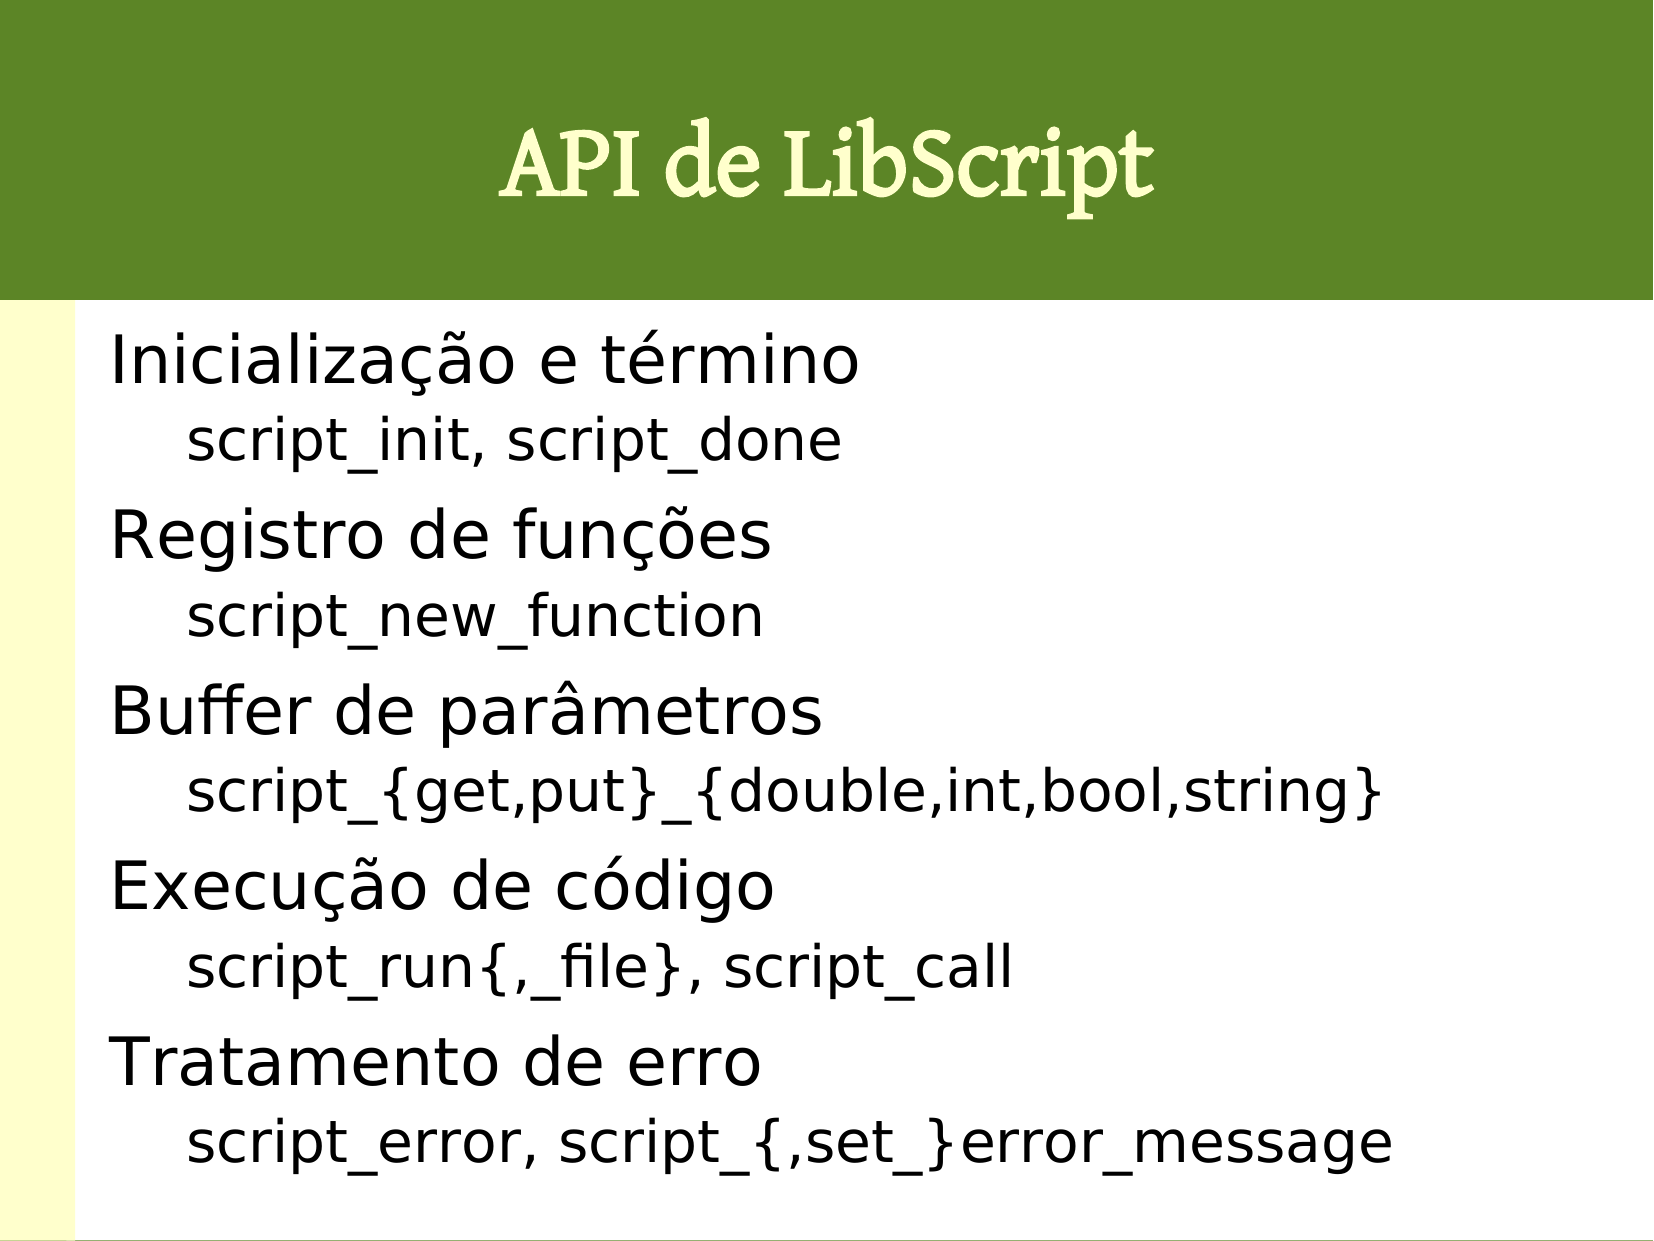

# API de LibScript
Inicialização e término
script_init, script_done
Registro de funções
script_new_function
Buffer de parâmetros
script_{get,put}_{double,int,bool,string}
Execução de código
script_run{,_file}, script_call
Tratamento de erro
script_error, script_{,set_}error_message